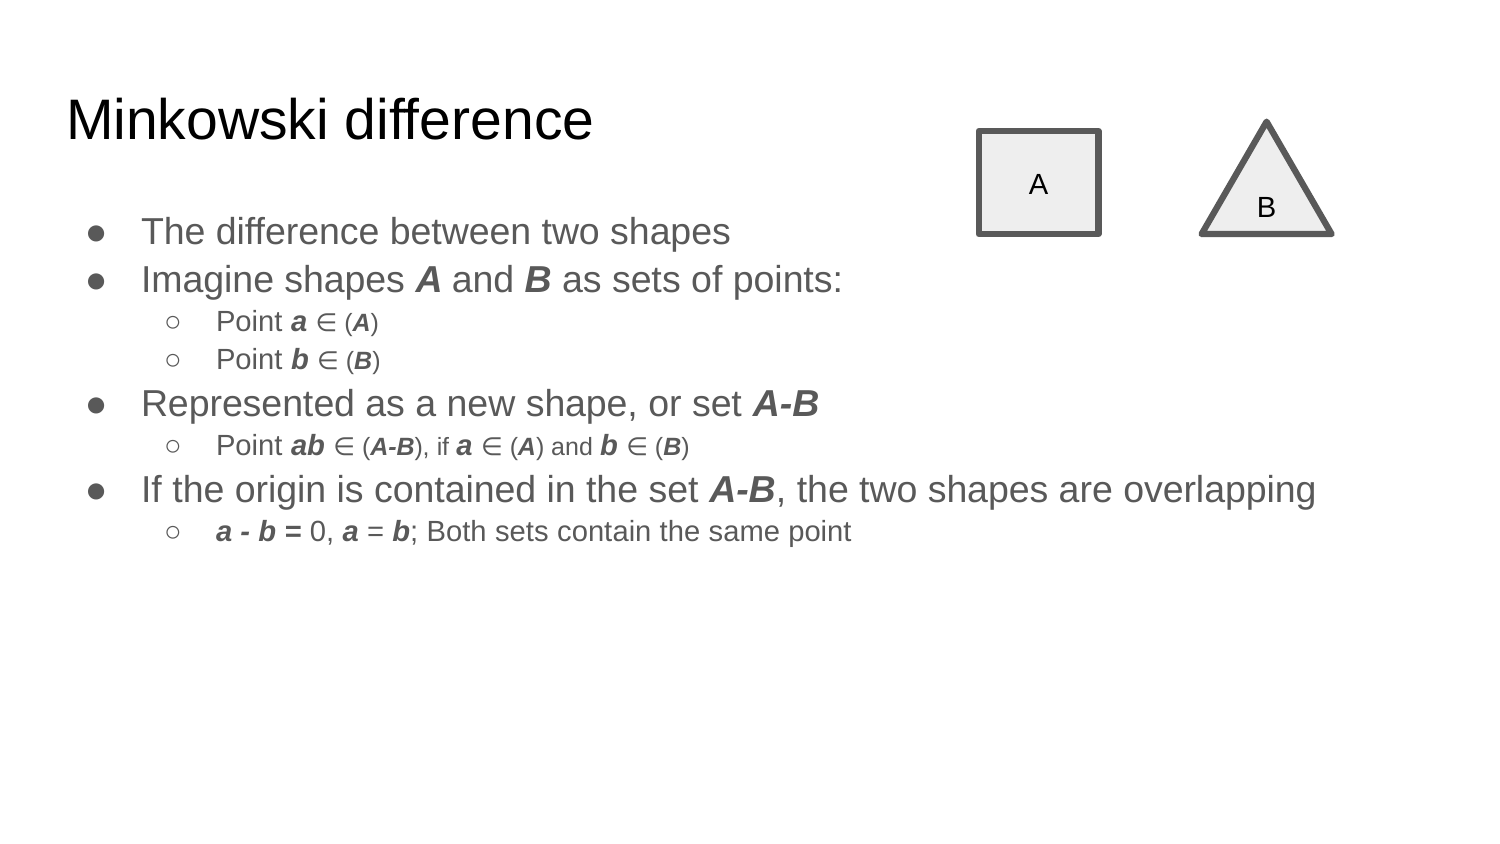

# Minkowski difference
B
A
The difference between two shapes
Imagine shapes A and B as sets of points:
Point a ∈ (A)
Point b ∈ (B)
Represented as a new shape, or set A-B
Point ab ∈ (A-B), if a ∈ (A) and b ∈ (B)
If the origin is contained in the set A-B, the two shapes are overlapping
a - b = 0, a = b; Both sets contain the same point